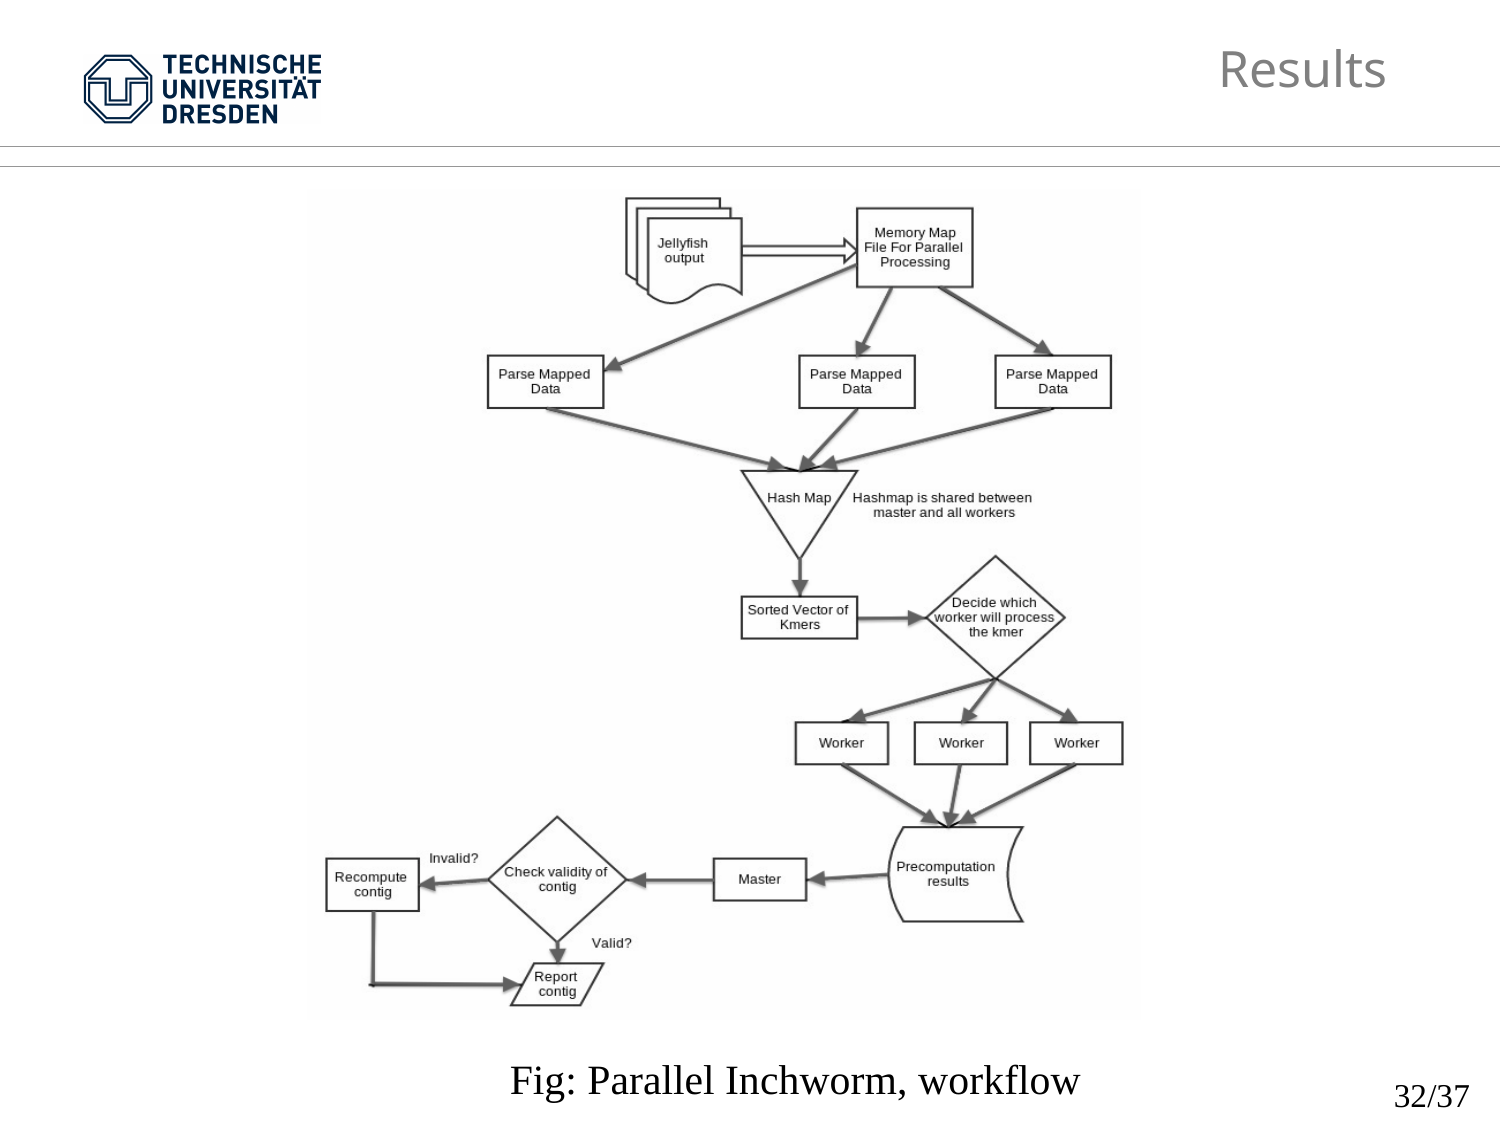

# Results
Fig: Parallel Inchworm, workflow
32